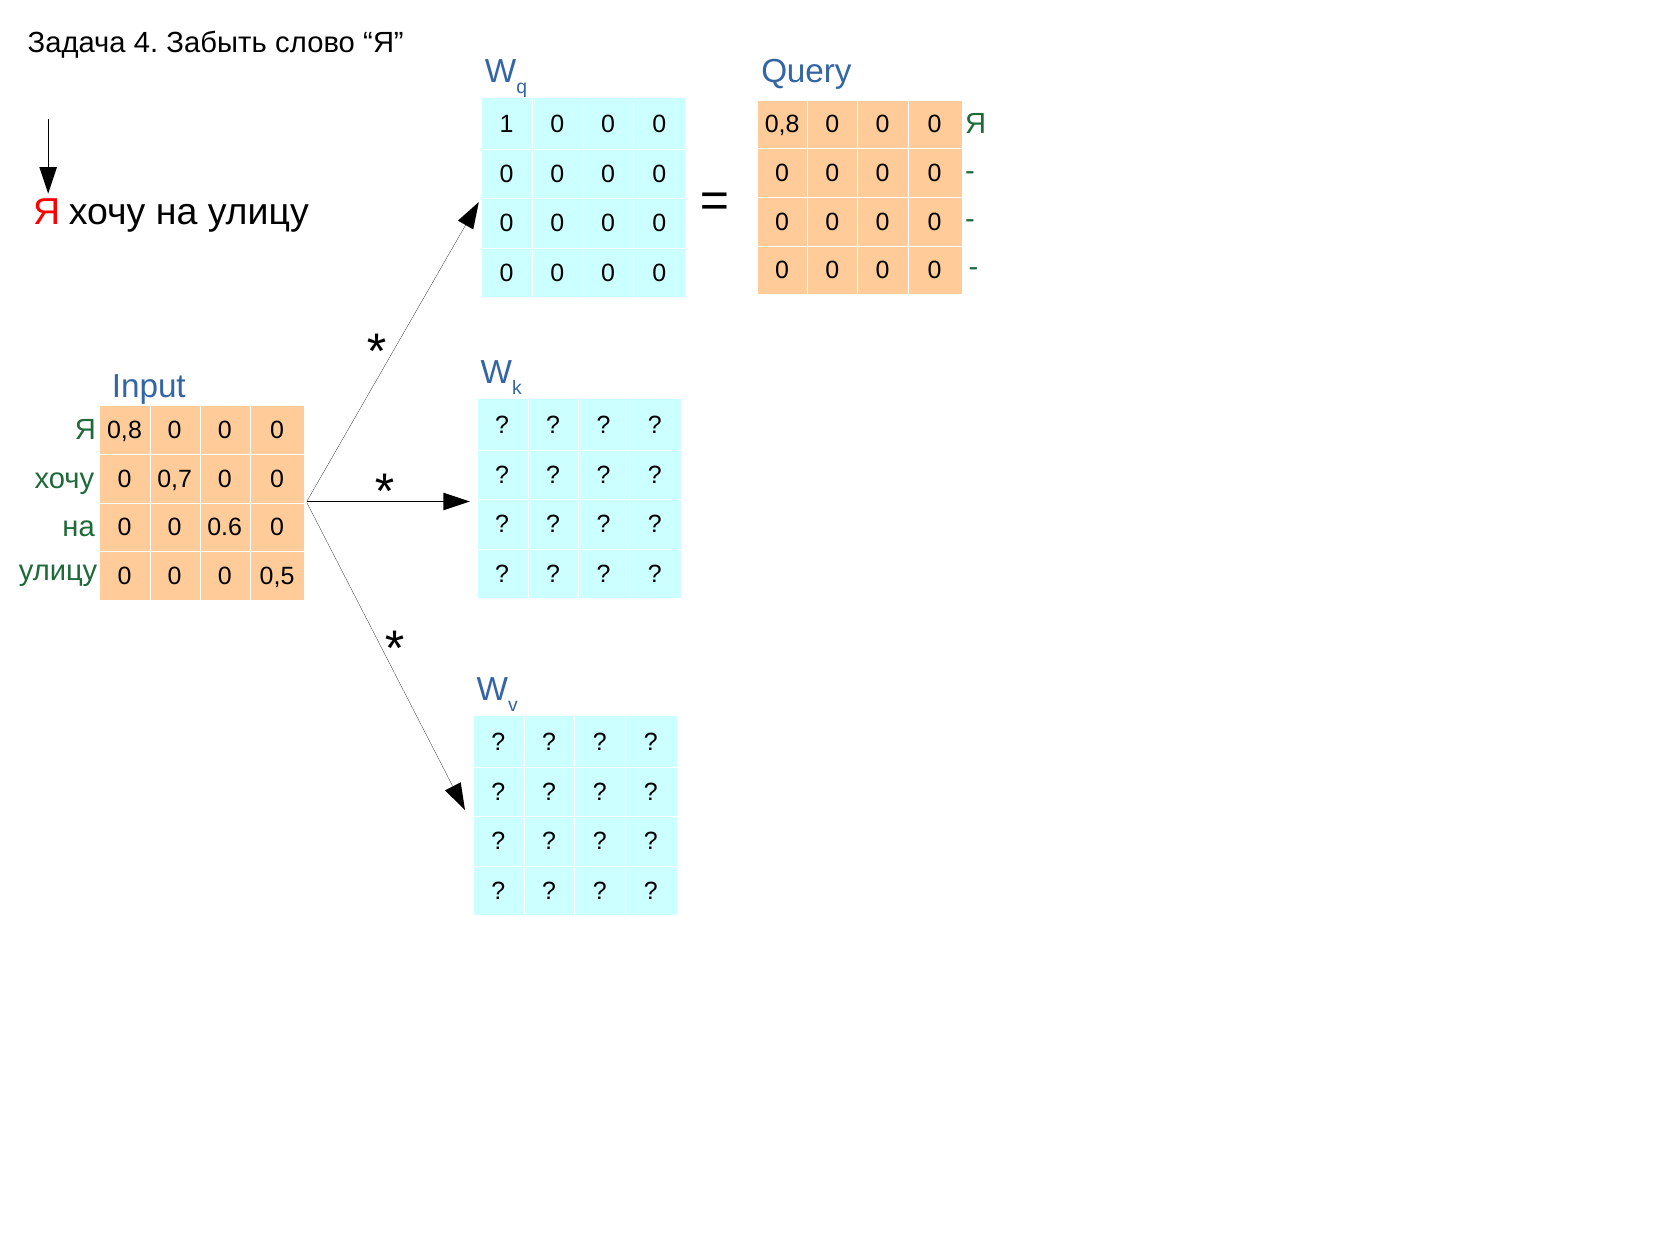

Задача 4. Забыть слово “Я”
Wq
Query
| 1 | 0 | 0 | 0 |
| --- | --- | --- | --- |
| 0 | 0 | 0 | 0 |
| 0 | 0 | 0 | 0 |
| 0 | 0 | 0 | 0 |
| 0,8 | 0 | 0 | 0 |
| --- | --- | --- | --- |
| 0 | 0 | 0 | 0 |
| 0 | 0 | 0 | 0 |
| 0 | 0 | 0 | 0 |
Я
=
-
=
Я
 хочу на улицу
-
-
*
Wk
Input
| ? | ? | ? | ? |
| --- | --- | --- | --- |
| ? | ? | ? | ? |
| ? | ? | ? | ? |
| ? | ? | ? | ? |
| 0,8 | 0 | 0 | 0 |
| --- | --- | --- | --- |
| 0 | 0,7 | 0 | 0 |
| 0 | 0 | 0.6 | 0 |
| 0 | 0 | 0 | 0,5 |
Я
=
хочу
*
на
улицу
*
Wv
| ? | ? | ? | ? |
| --- | --- | --- | --- |
| ? | ? | ? | ? |
| ? | ? | ? | ? |
| ? | ? | ? | ? |
=